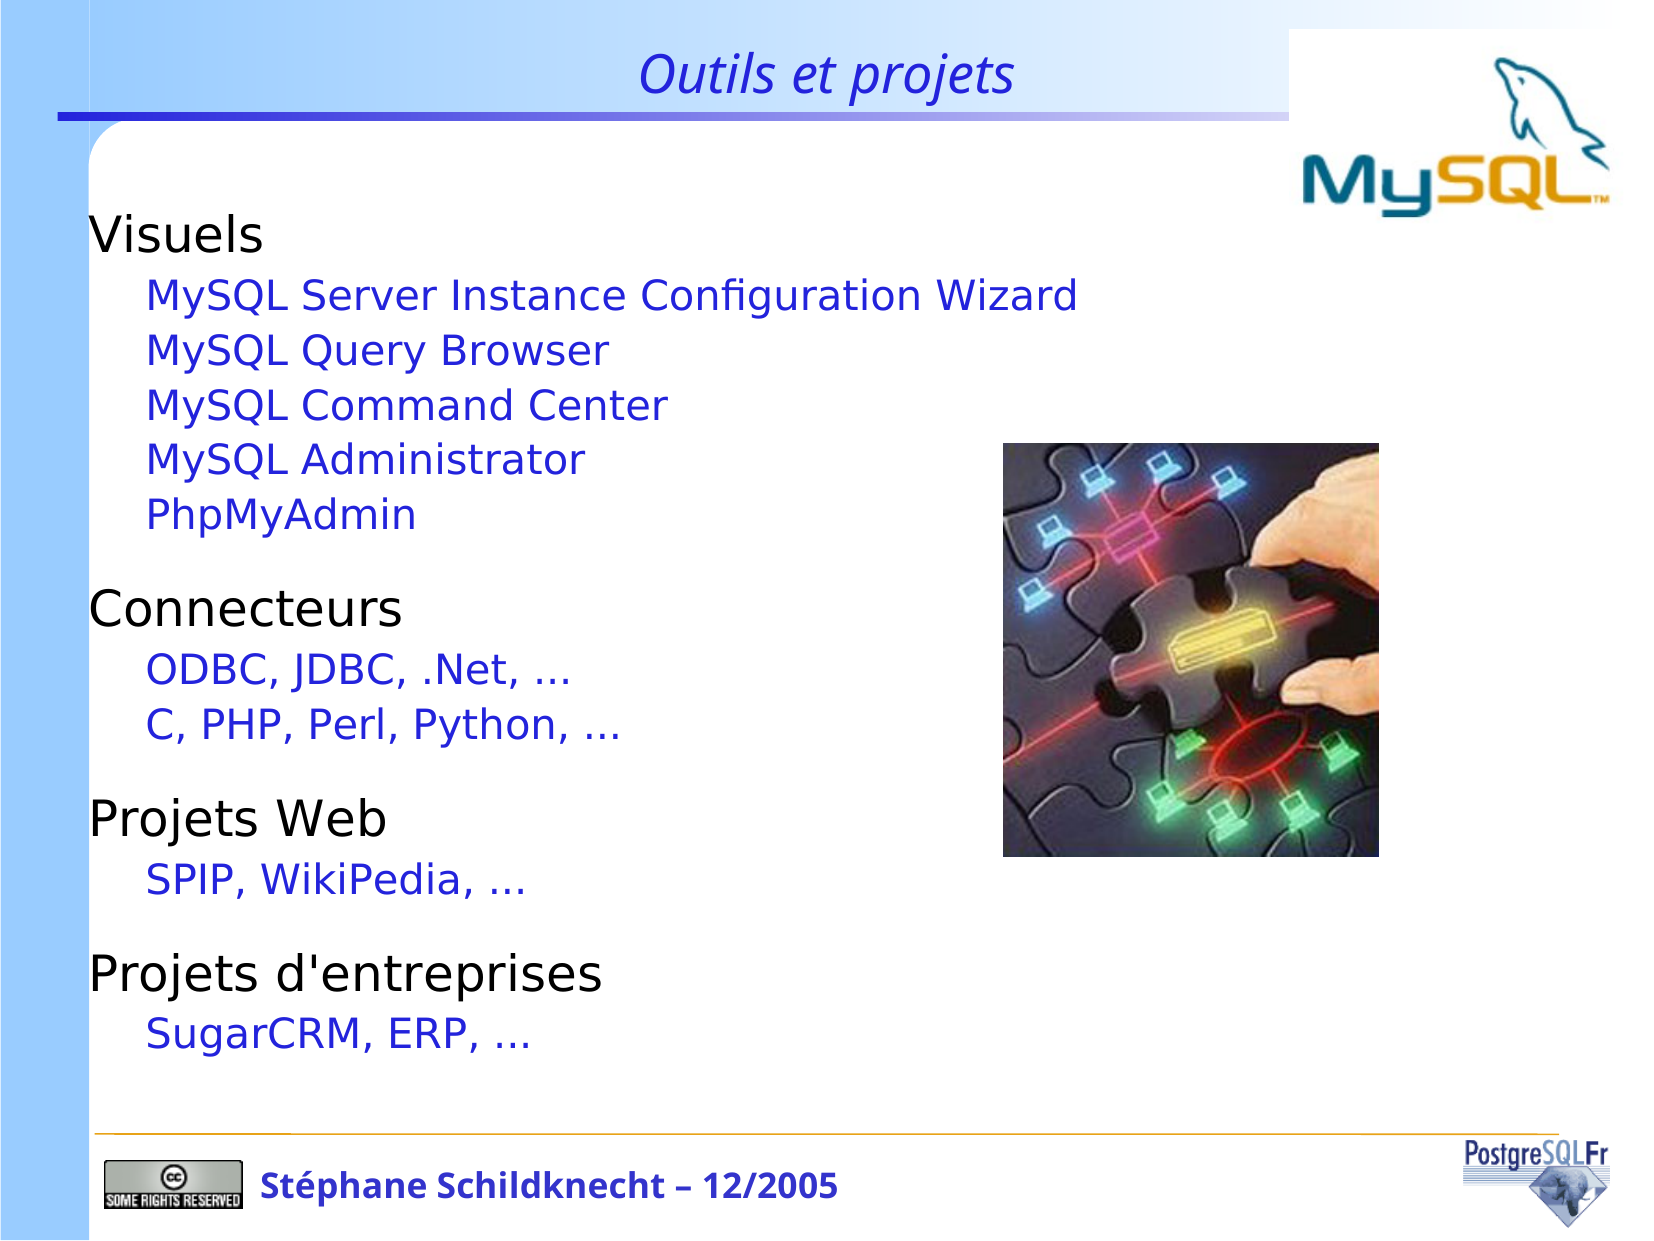

# Outils et projets
Visuels
MySQL Server Instance Configuration Wizard
MySQL Query Browser
MySQL Command Center
MySQL Administrator
PhpMyAdmin
Connecteurs
ODBC, JDBC, .Net, ...
C, PHP, Perl, Python, ...
Projets Web
SPIP, WikiPedia, ...
Projets d'entreprises
SugarCRM, ERP, ...